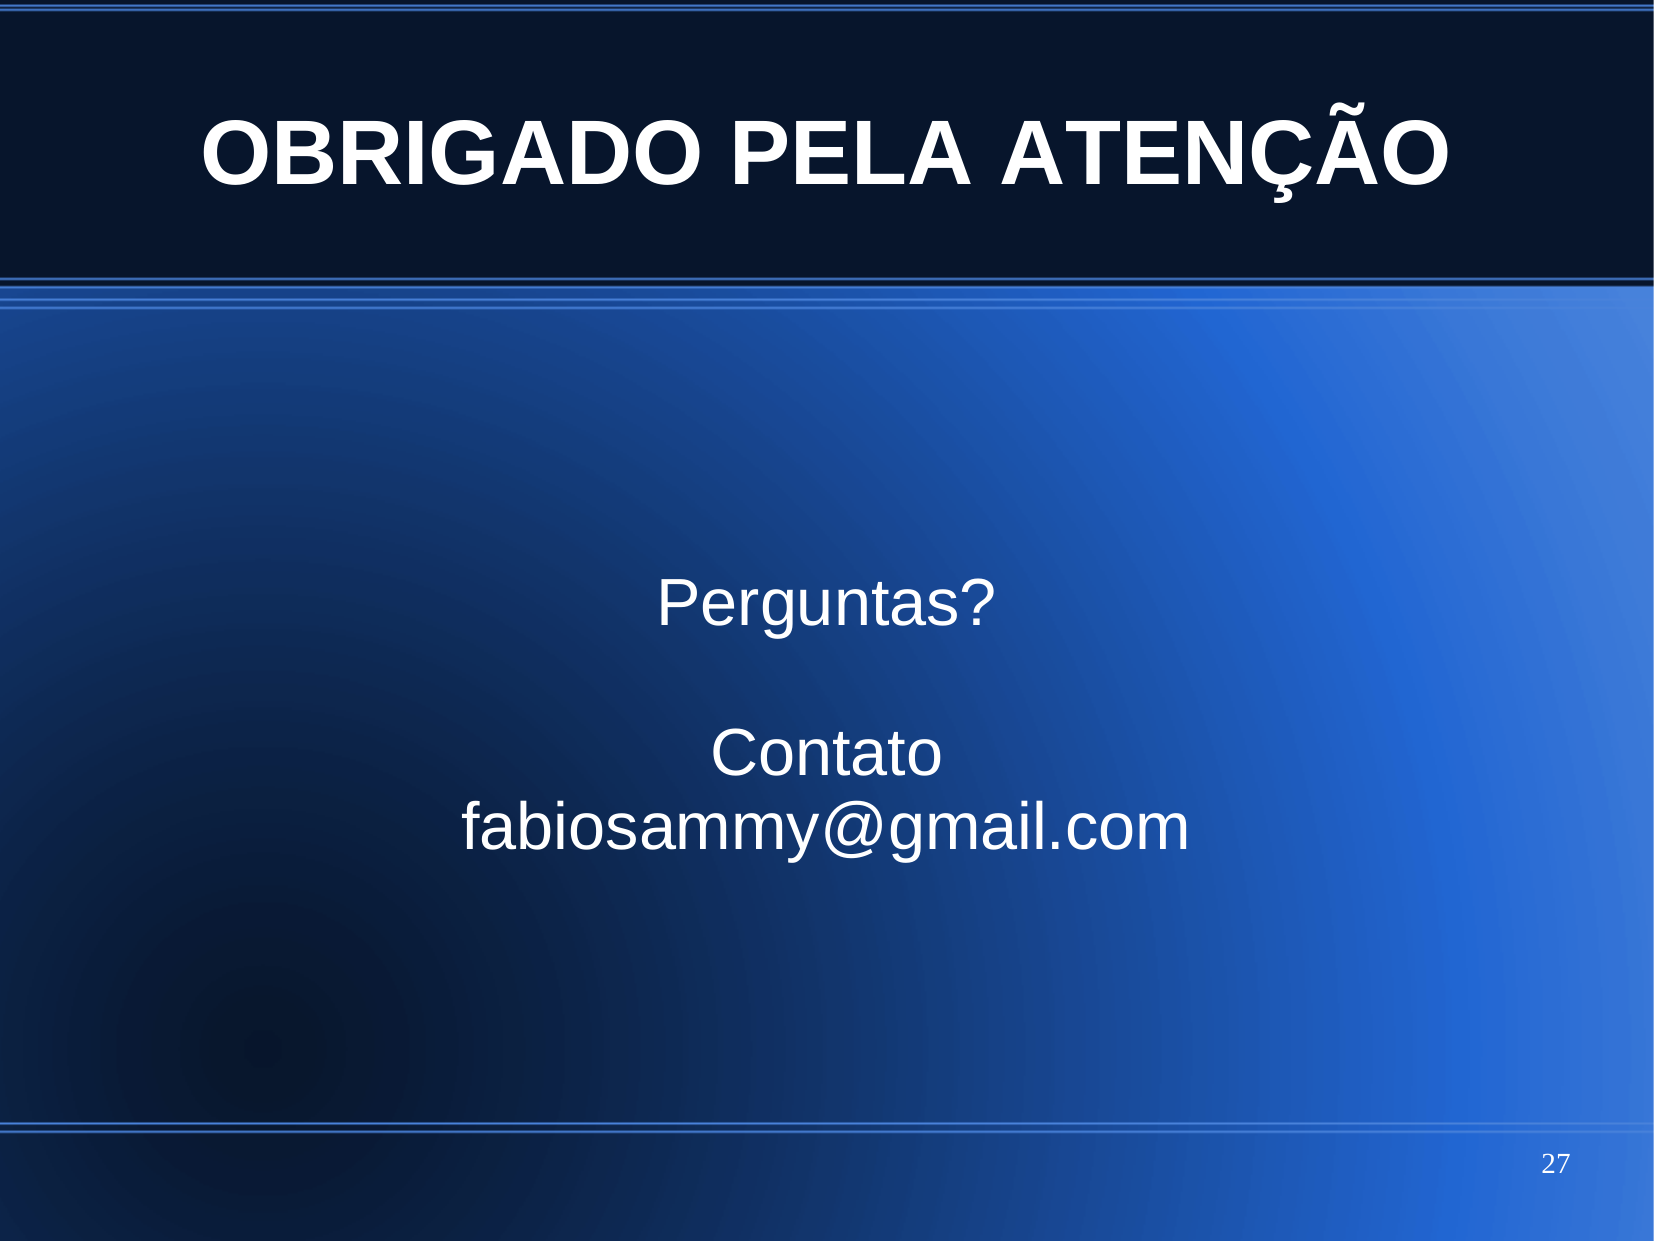

# OBRIGADO PELA ATENÇÃO
Perguntas?
Contato
fabiosammy@gmail.com
27